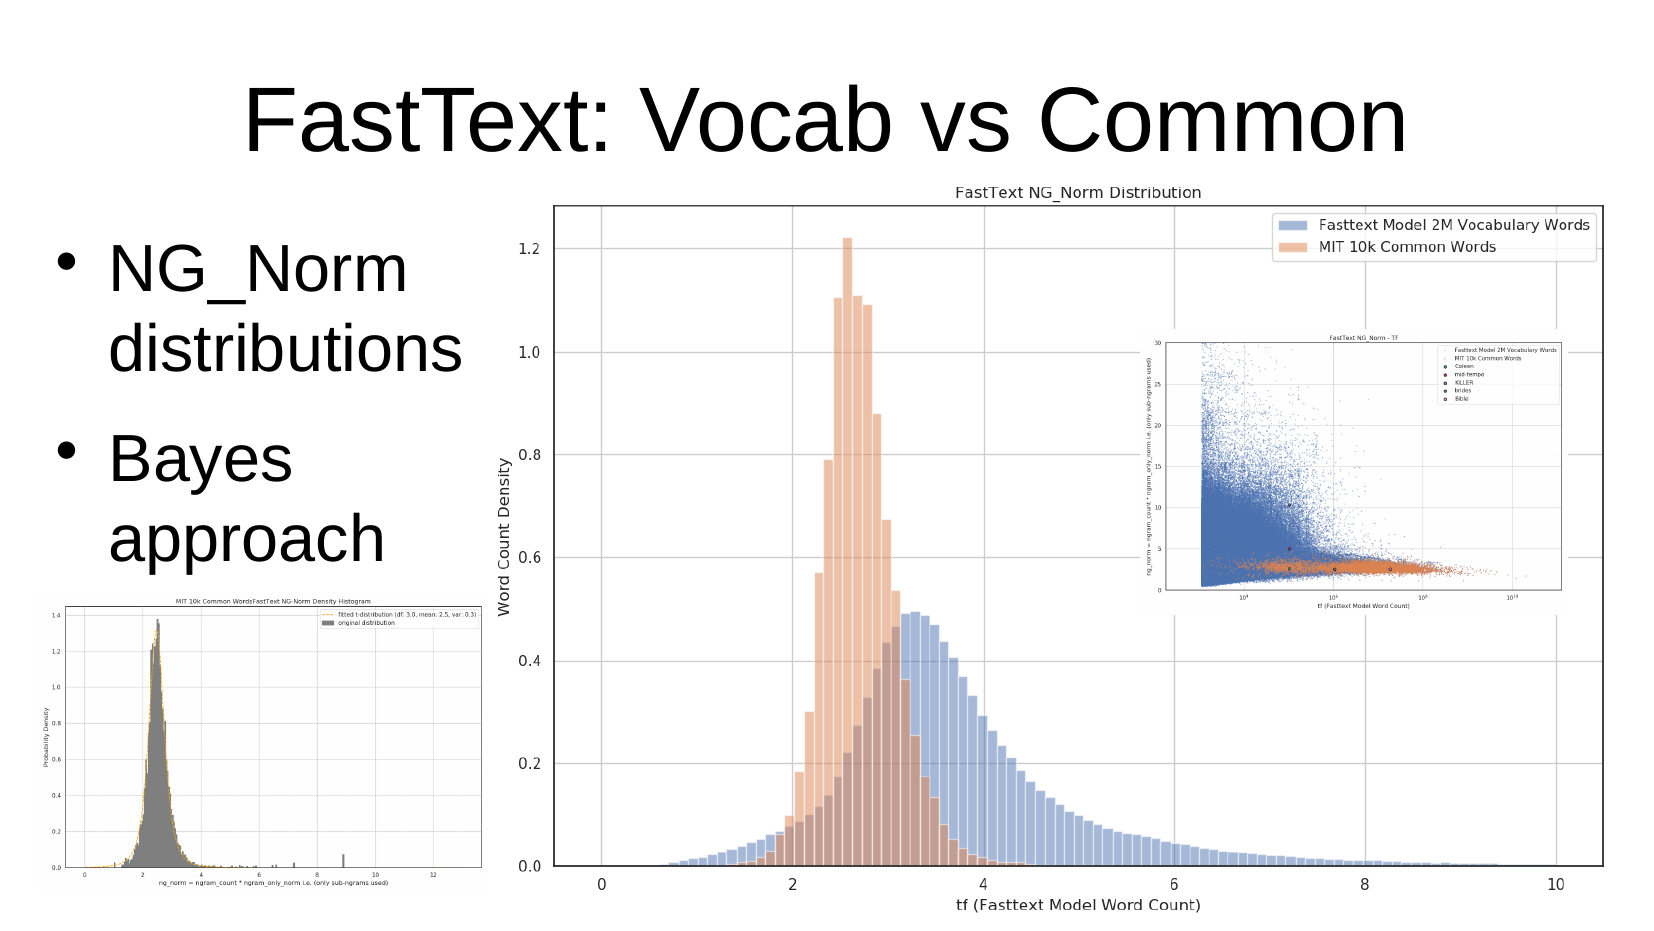

FastText: Vocab vs Common
NG_Norm distributions
Bayes approach